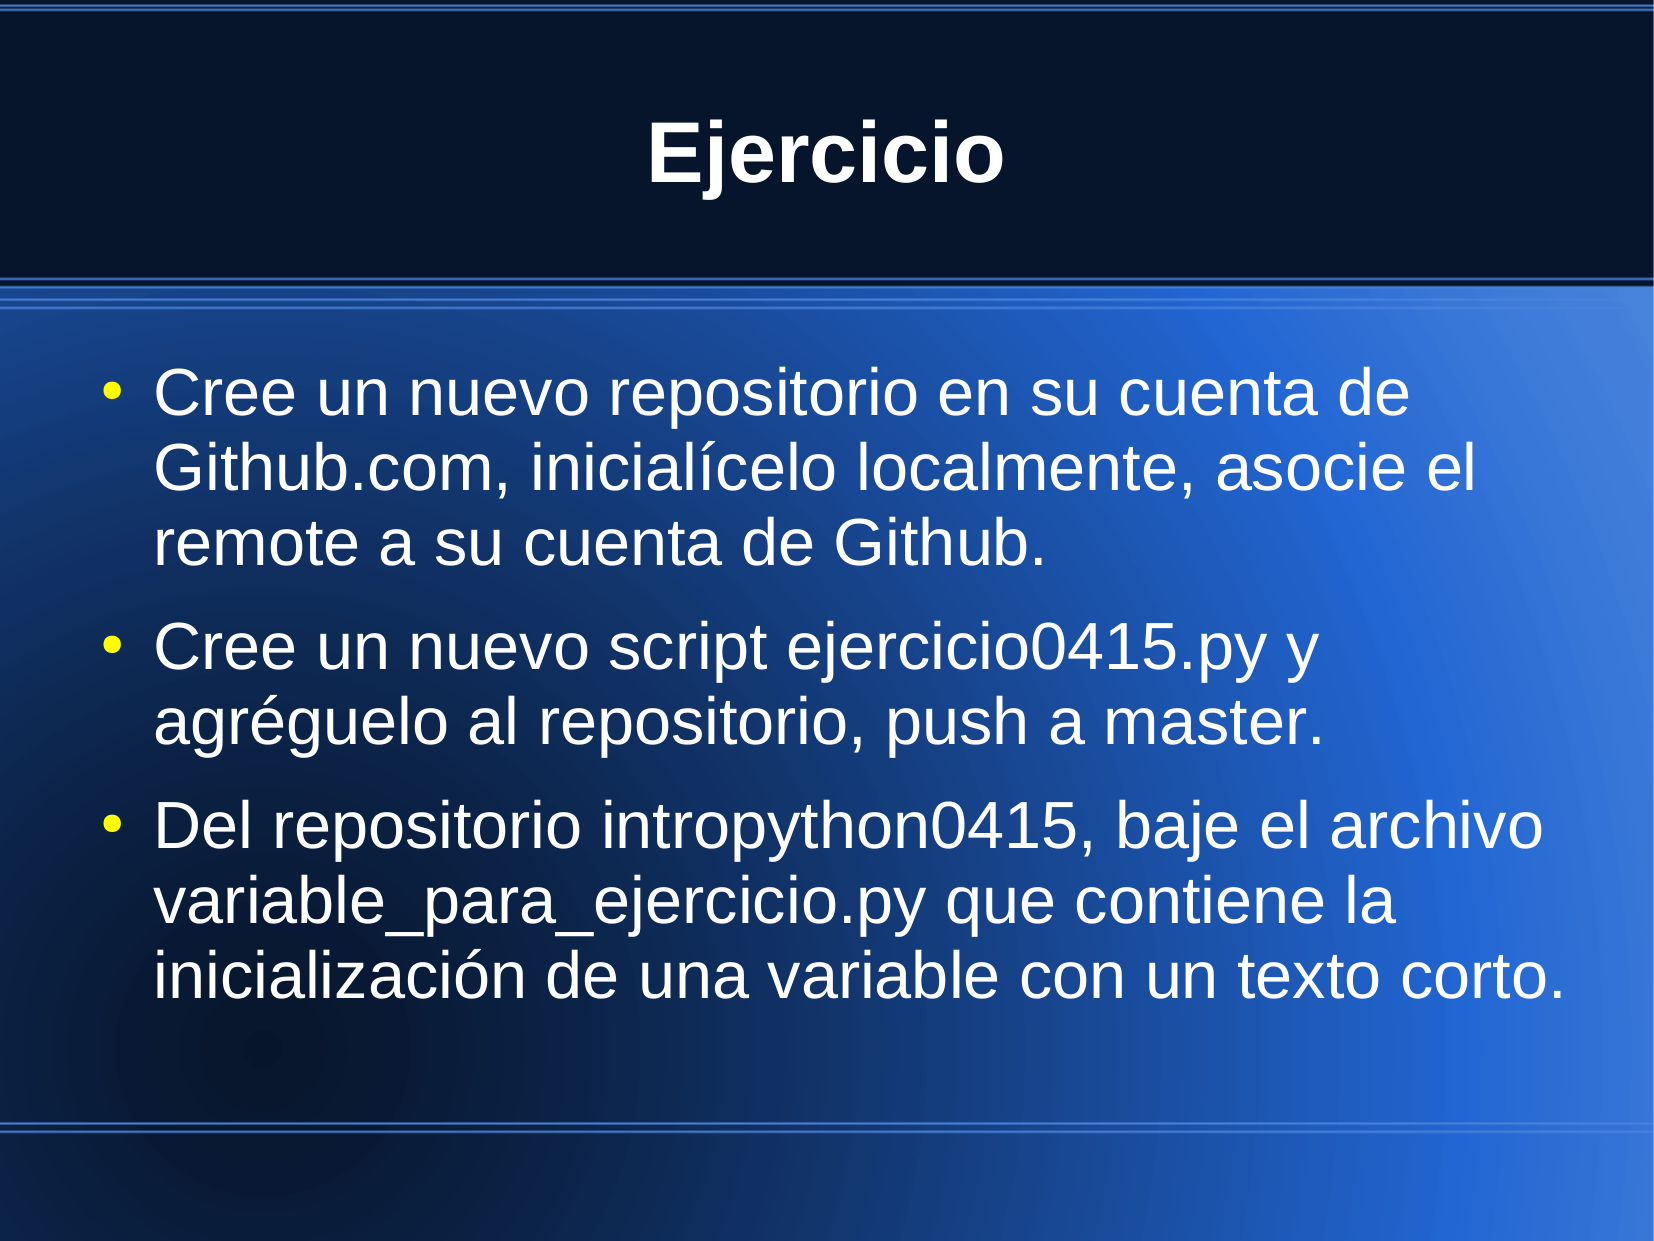

# Ejercicio
Cree un nuevo repositorio en su cuenta de Github.com, inicialícelo localmente, asocie el remote a su cuenta de Github.
Cree un nuevo script ejercicio0415.py y agréguelo al repositorio, push a master.
Del repositorio intropython0415, baje el archivo variable_para_ejercicio.py que contiene la inicialización de una variable con un texto corto.